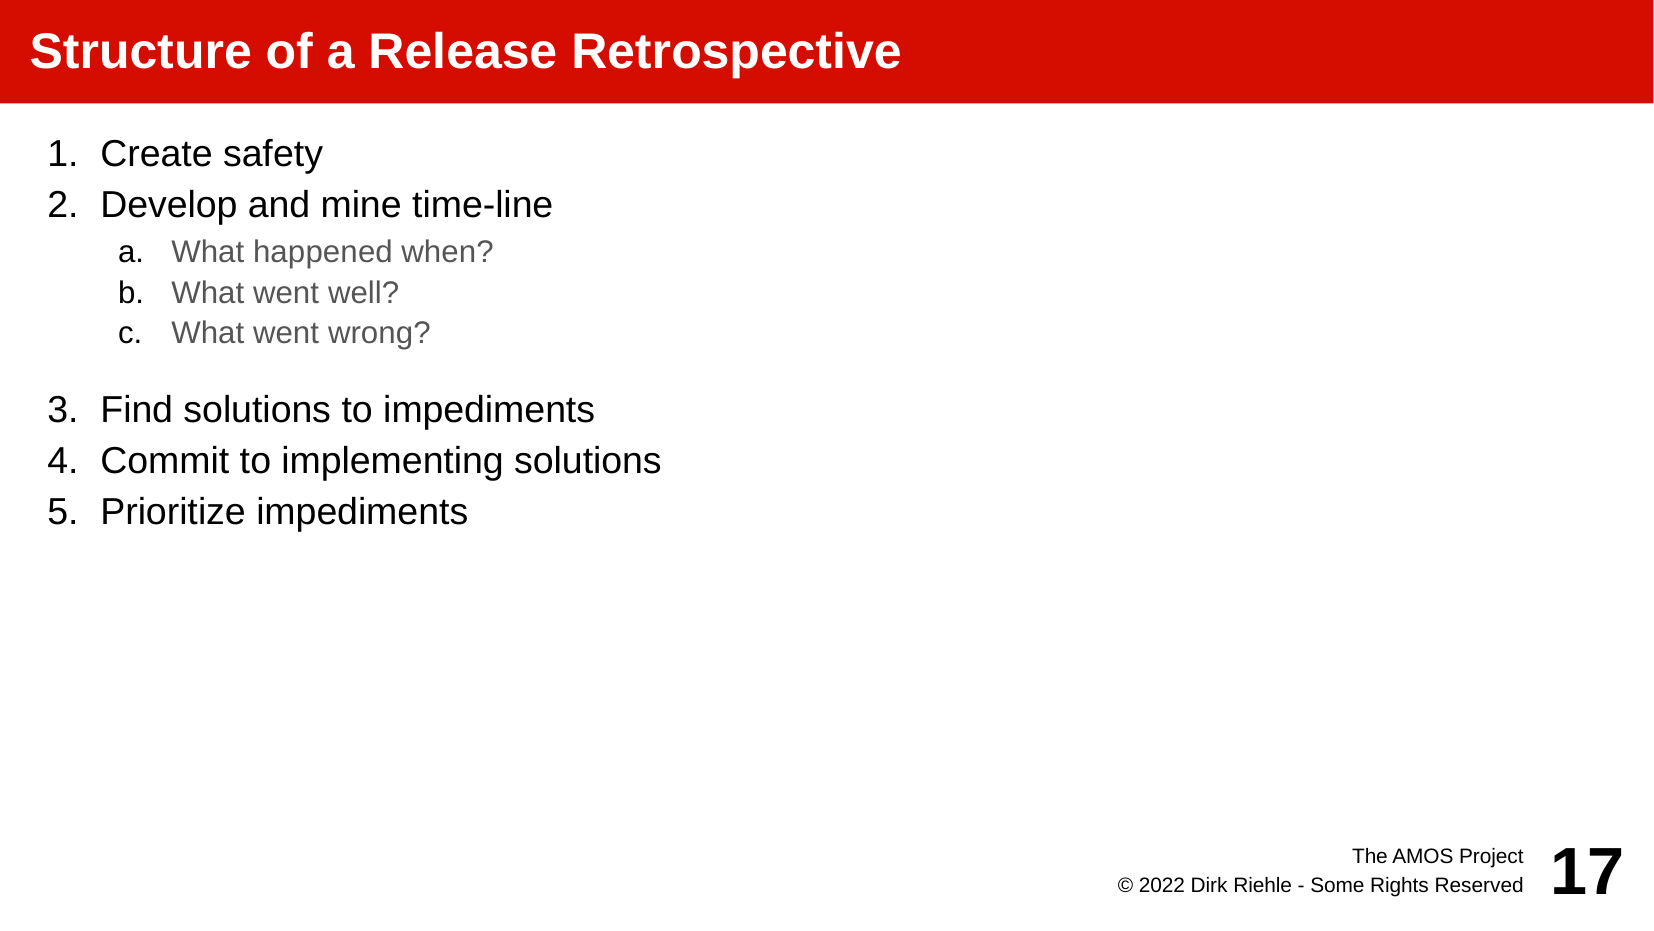

# Structure of a Release Retrospective
Create safety
Develop and mine time-line
What happened when?
What went well?
What went wrong?
Find solutions to impediments
Commit to implementing solutions
Prioritize impediments
The AMOS Project
17
© 2022 Dirk Riehle - Some Rights Reserved